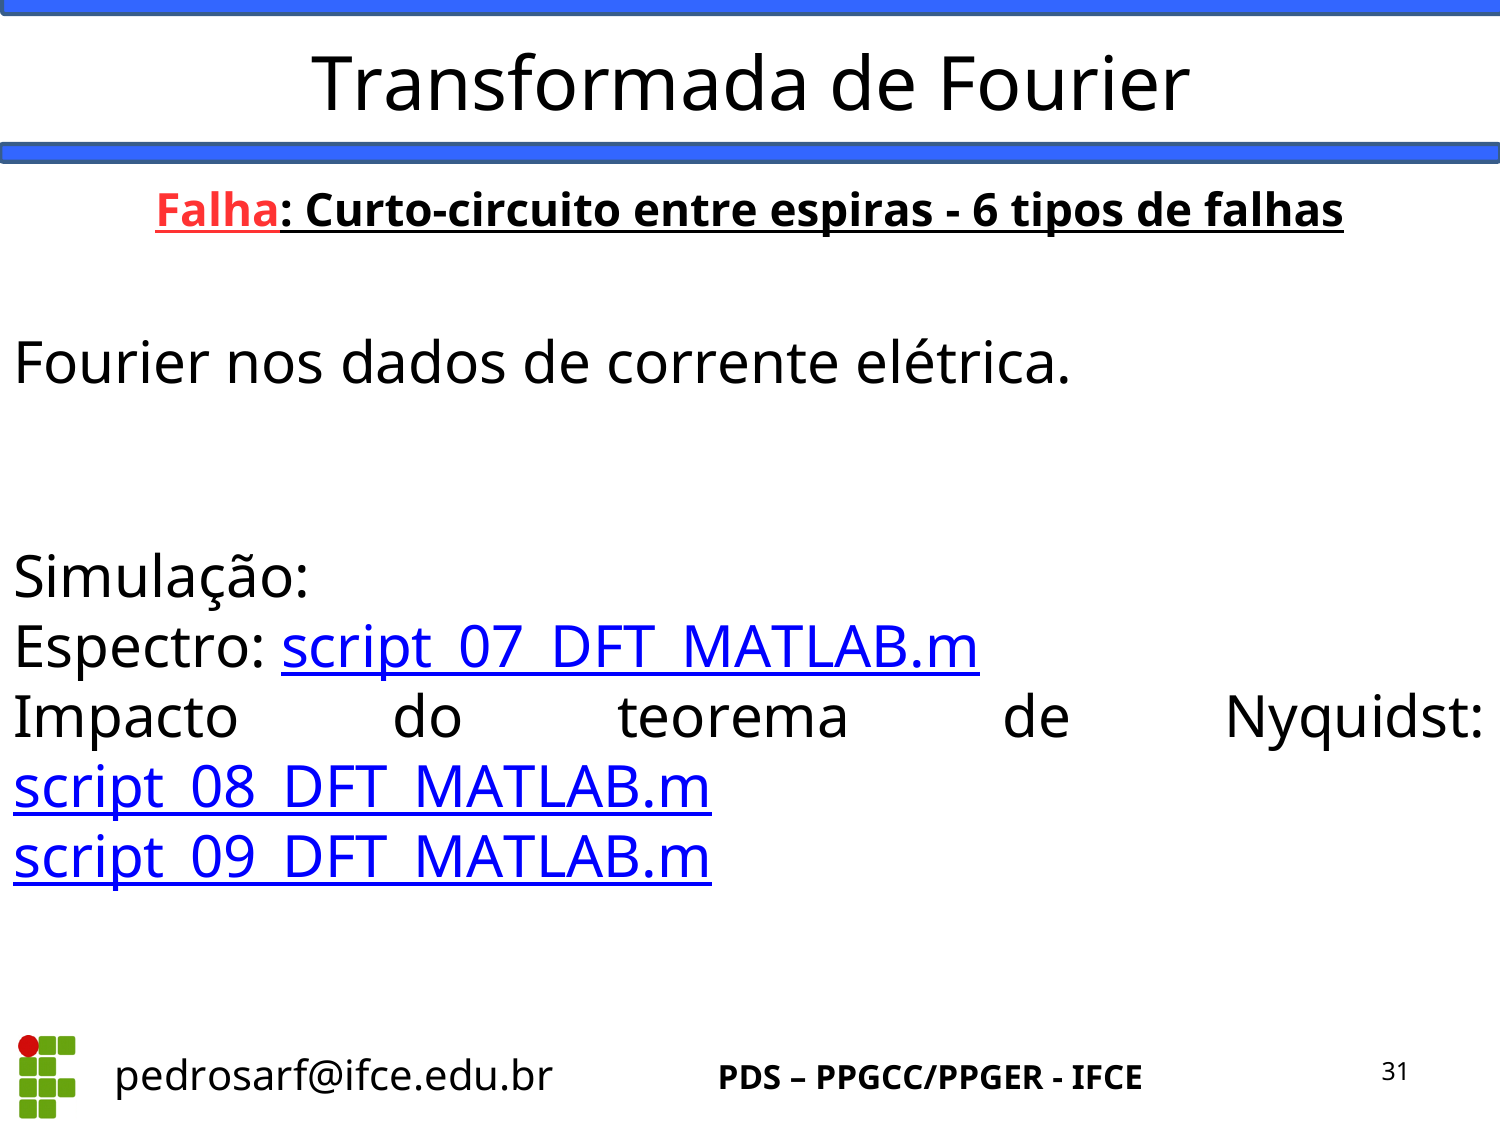

Transformada de Fourier
Falha: Curto-circuito entre espiras - 6 tipos de falhas
Fourier nos dados de corrente elétrica.
Simulação:
Espectro: script_07_DFT_MATLAB.m
Impacto do teorema de Nyquidst: script_08_DFT_MATLAB.m
script_09_DFT_MATLAB.m